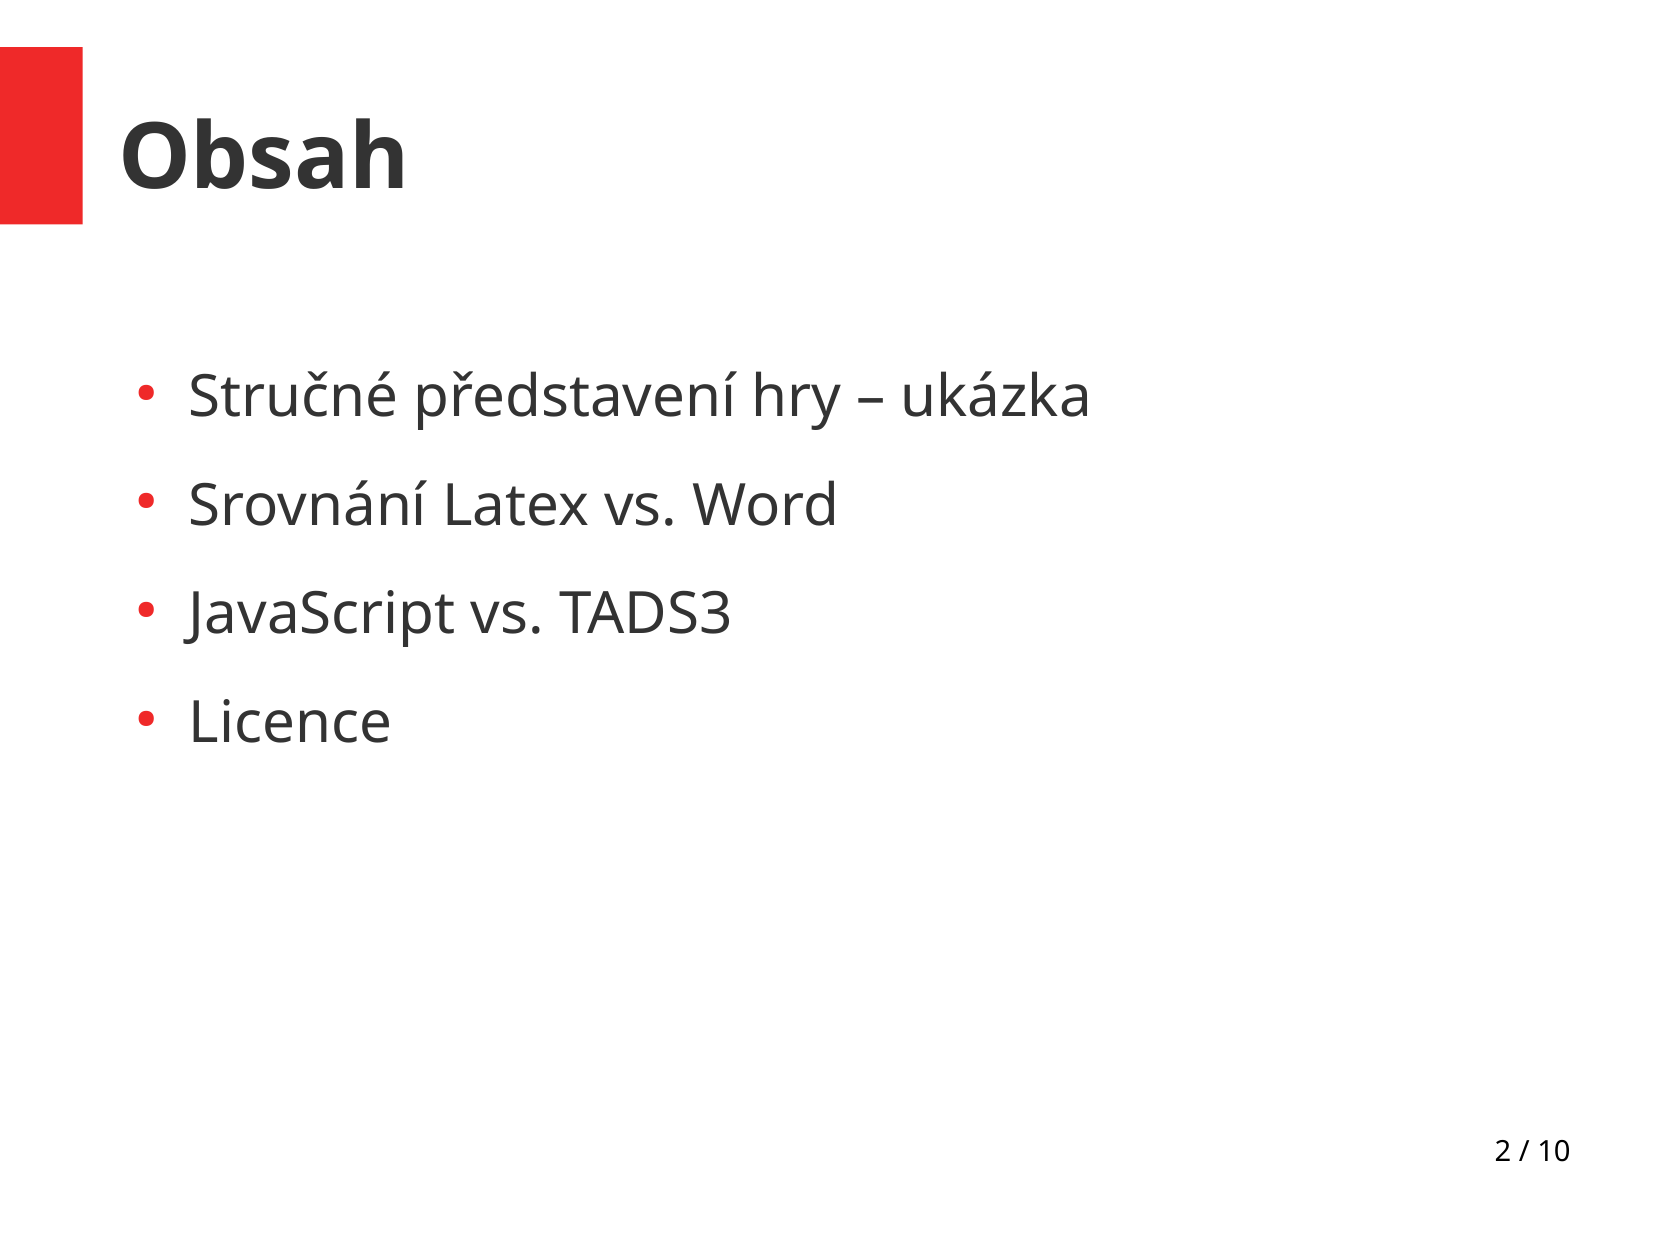

# Obsah
Stručné představení hry – ukázka
Srovnání Latex vs. Word
JavaScript vs. TADS3
Licence
2